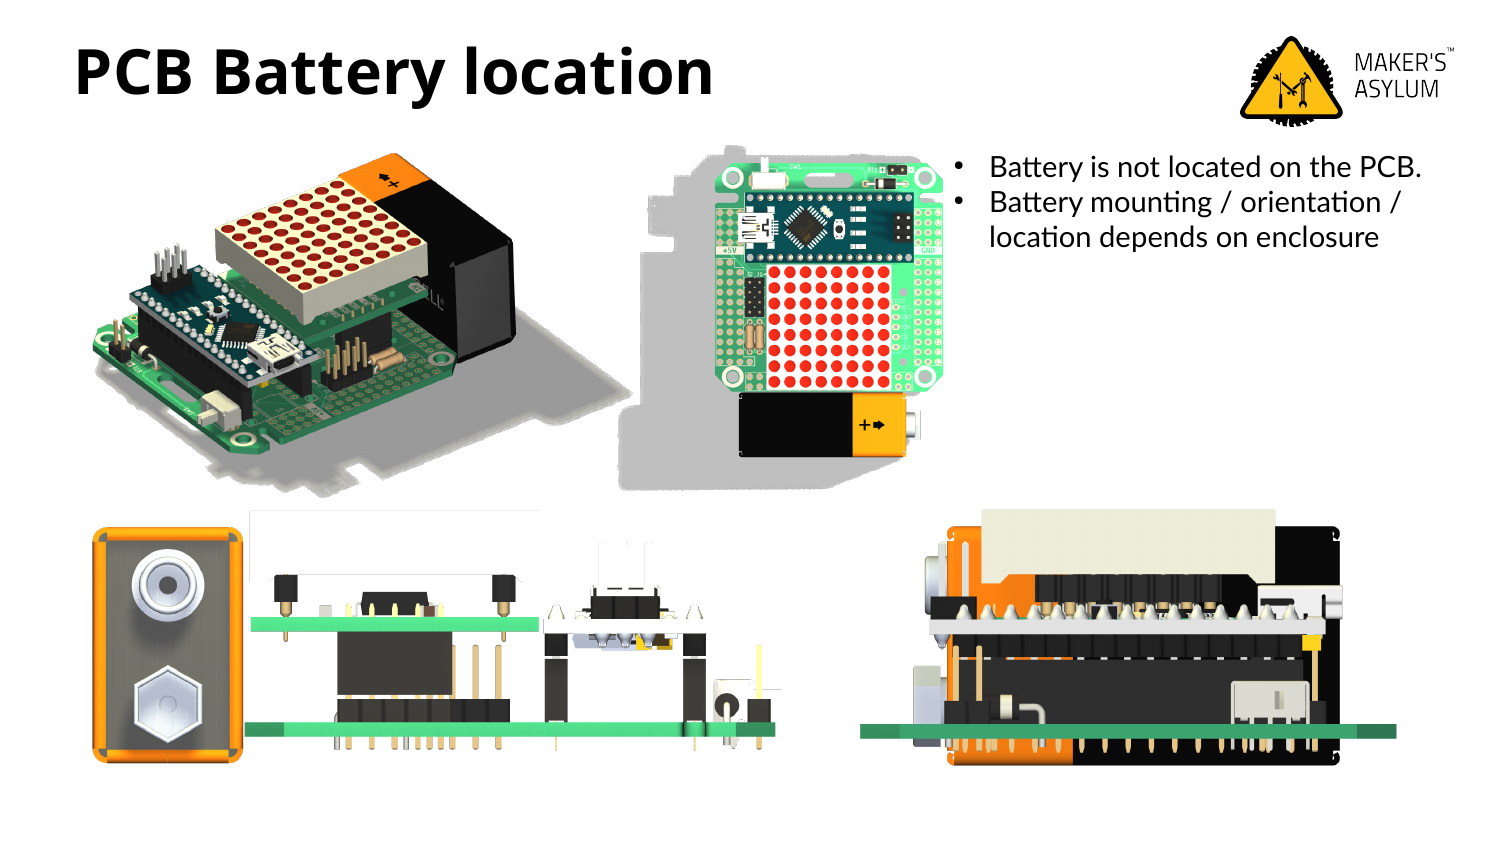

PCB Battery location
Battery is not located on the PCB.
Battery mounting / orientation / location depends on enclosure